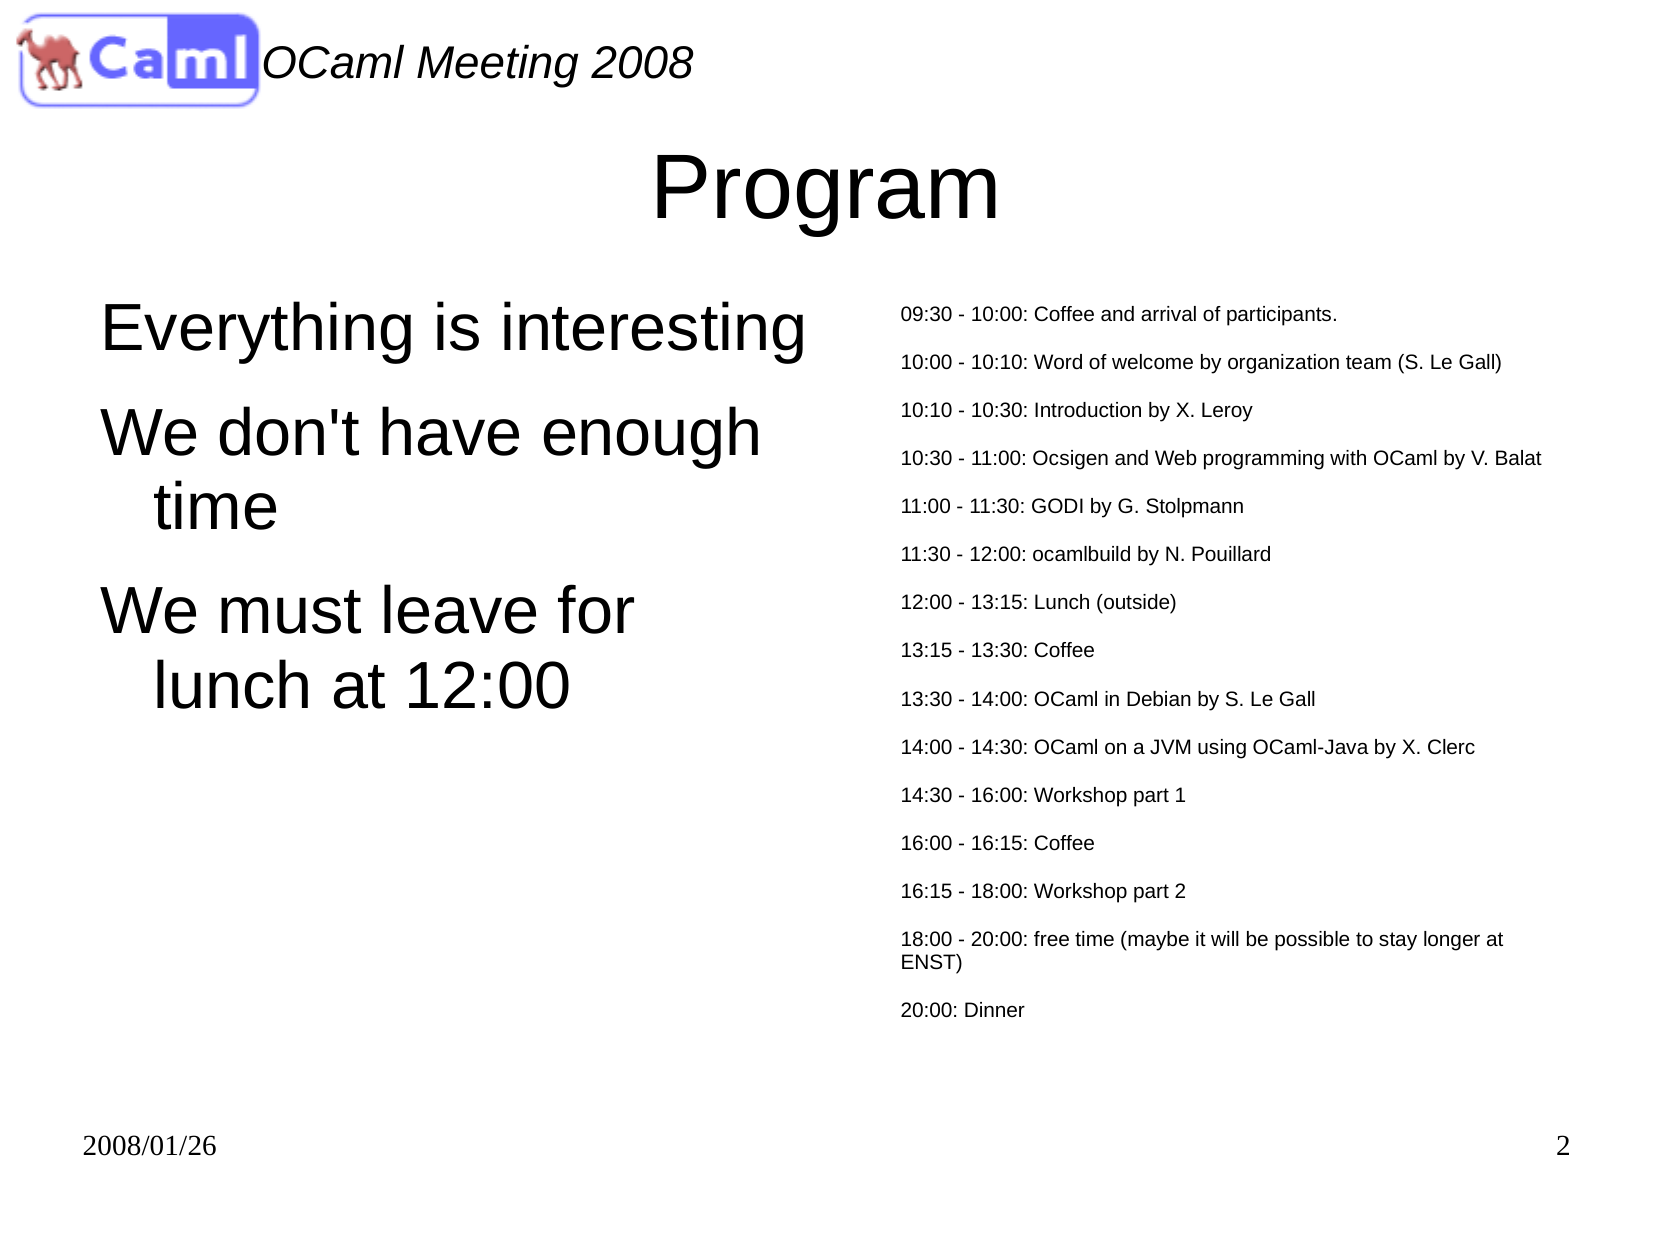

# Program
Everything is interesting
We don't have enough time
We must leave for lunch at 12:00
09:30 - 10:00: Coffee and arrival of participants.
10:00 - 10:10: Word of welcome by organization team (S. Le Gall)
10:10 - 10:30: Introduction by X. Leroy
10:30 - 11:00: Ocsigen and Web programming with OCaml by V. Balat
11:00 - 11:30: GODI by G. Stolpmann
11:30 - 12:00: ocamlbuild by N. Pouillard
12:00 - 13:15: Lunch (outside)
13:15 - 13:30: Coffee
13:30 - 14:00: OCaml in Debian by S. Le Gall
14:00 - 14:30: OCaml on a JVM using OCaml-Java by X. Clerc
14:30 - 16:00: Workshop part 1
16:00 - 16:15: Coffee
16:15 - 18:00: Workshop part 2
18:00 - 20:00: free time (maybe it will be possible to stay longer at ENST)
20:00: Dinner
2008/01/26
2